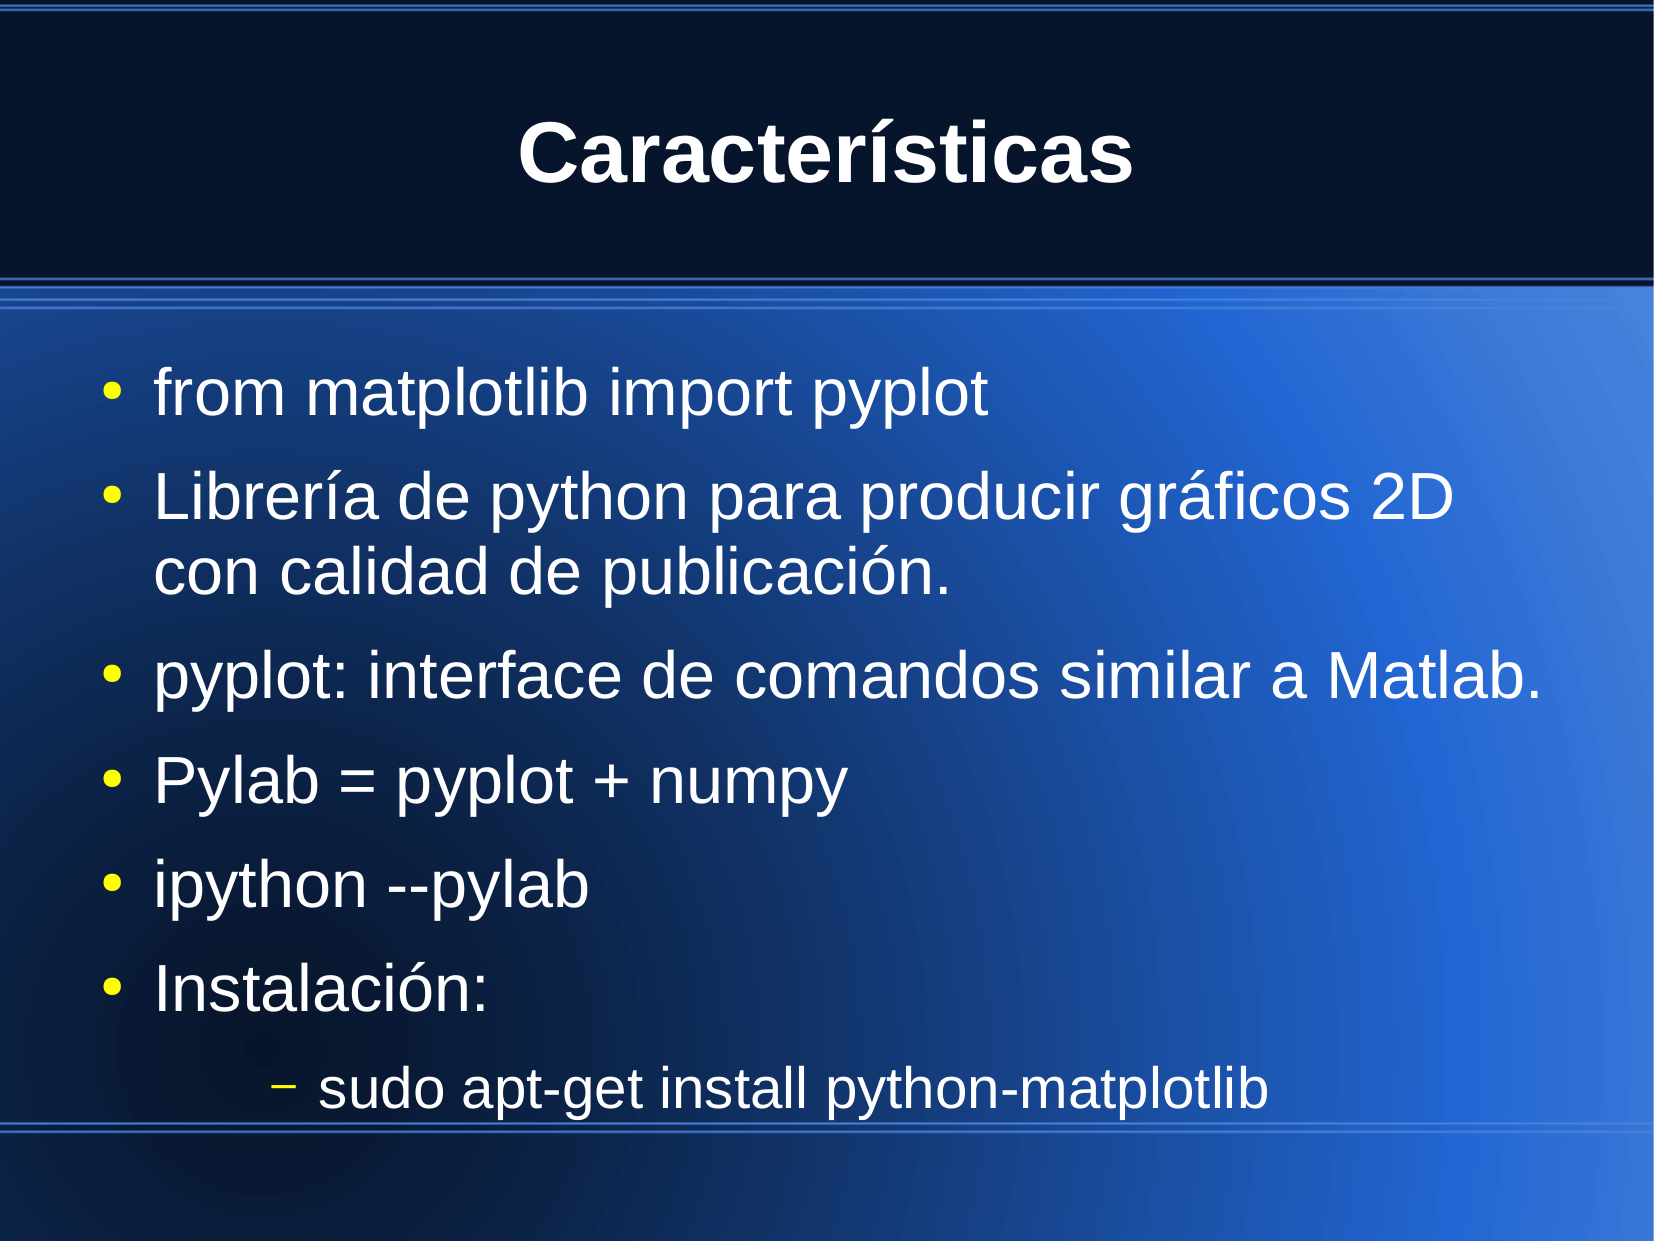

# Características
from matplotlib import pyplot
Librería de python para producir gráficos 2D con calidad de publicación.
pyplot: interface de comandos similar a Matlab.
Pylab = pyplot + numpy
ipython --pylab
Instalación:
sudo apt-get install python-matplotlib